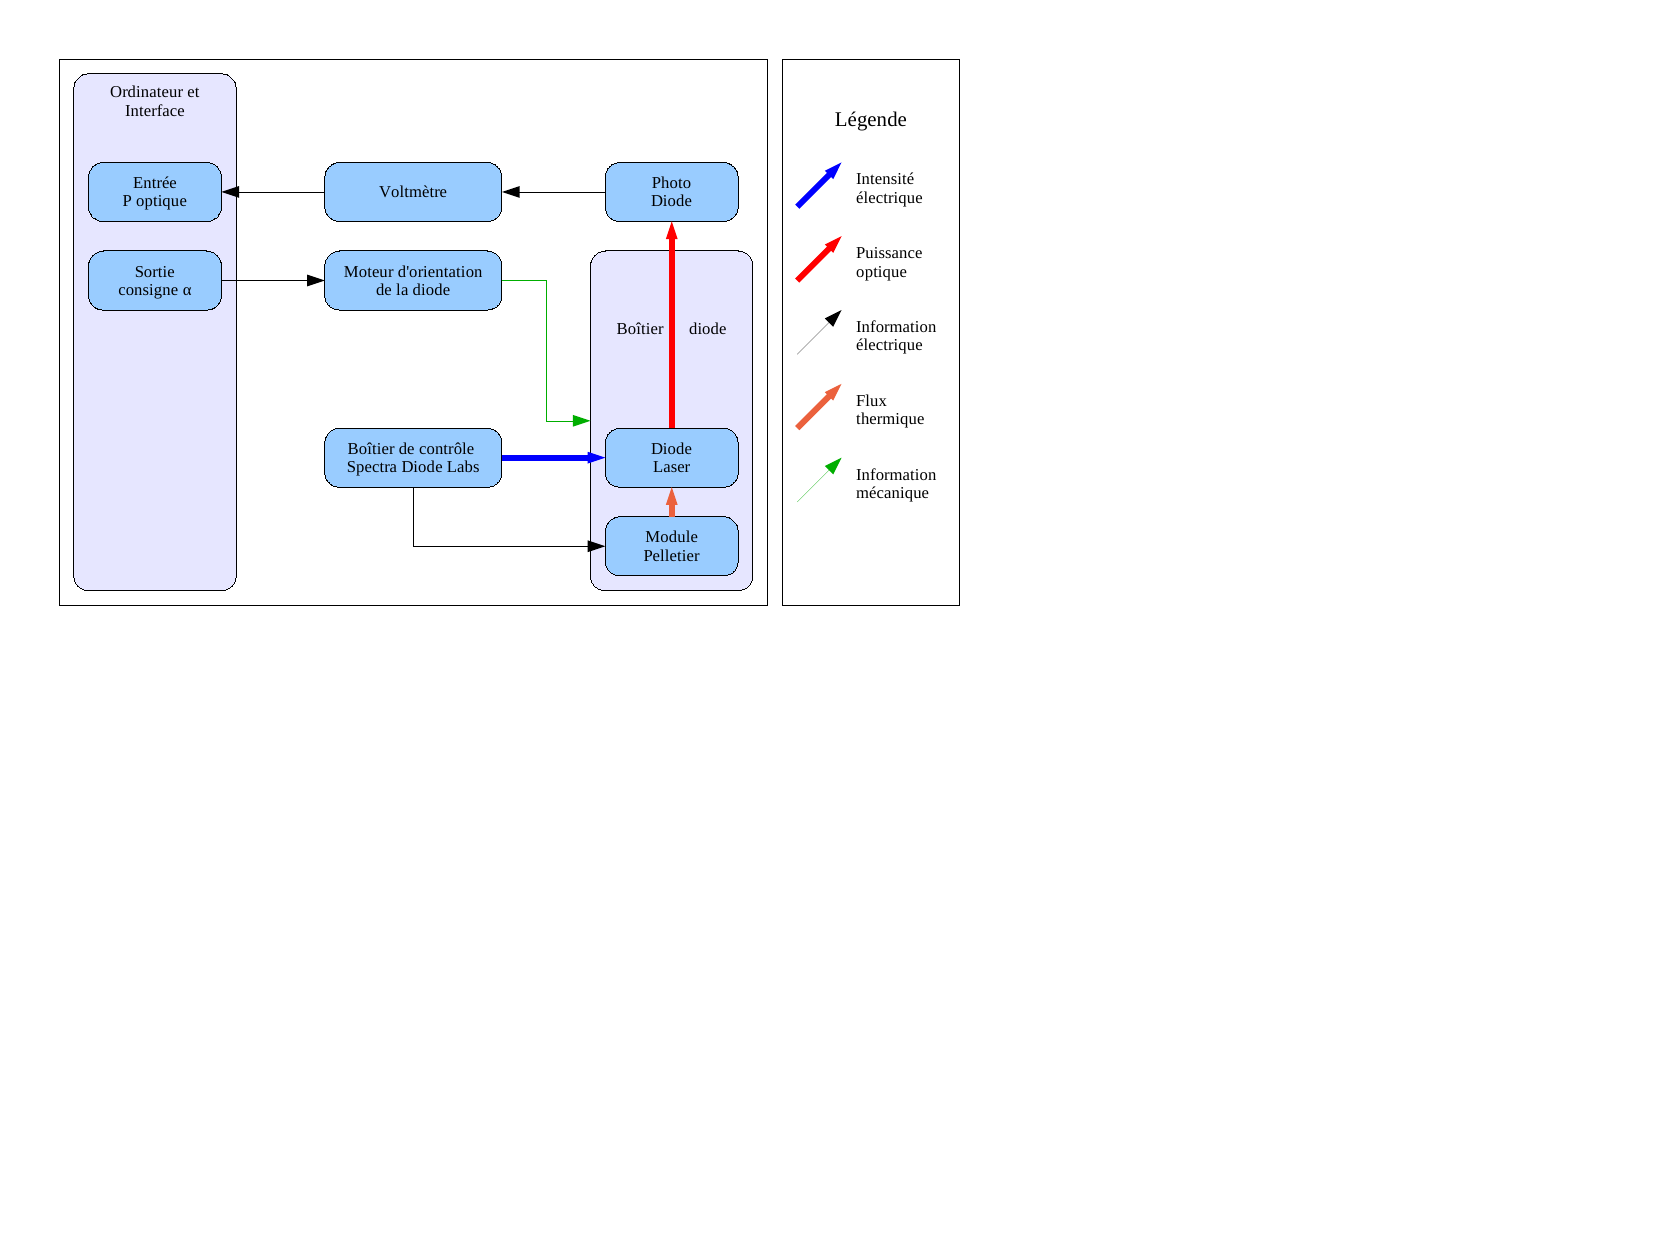

Légende
Ordinateur et
Interface
Entrée
P optique
Voltmètre
Photo
Diode
Intensité électrique
Puissance optique
Sortie
consigne α
Moteur d'orientation
de la diode
Boîtier diode
Information électrique
Flux thermique
Boîtier de contrôle
Spectra Diode Labs
Diode
Laser
Information mécanique
Module
Pelletier